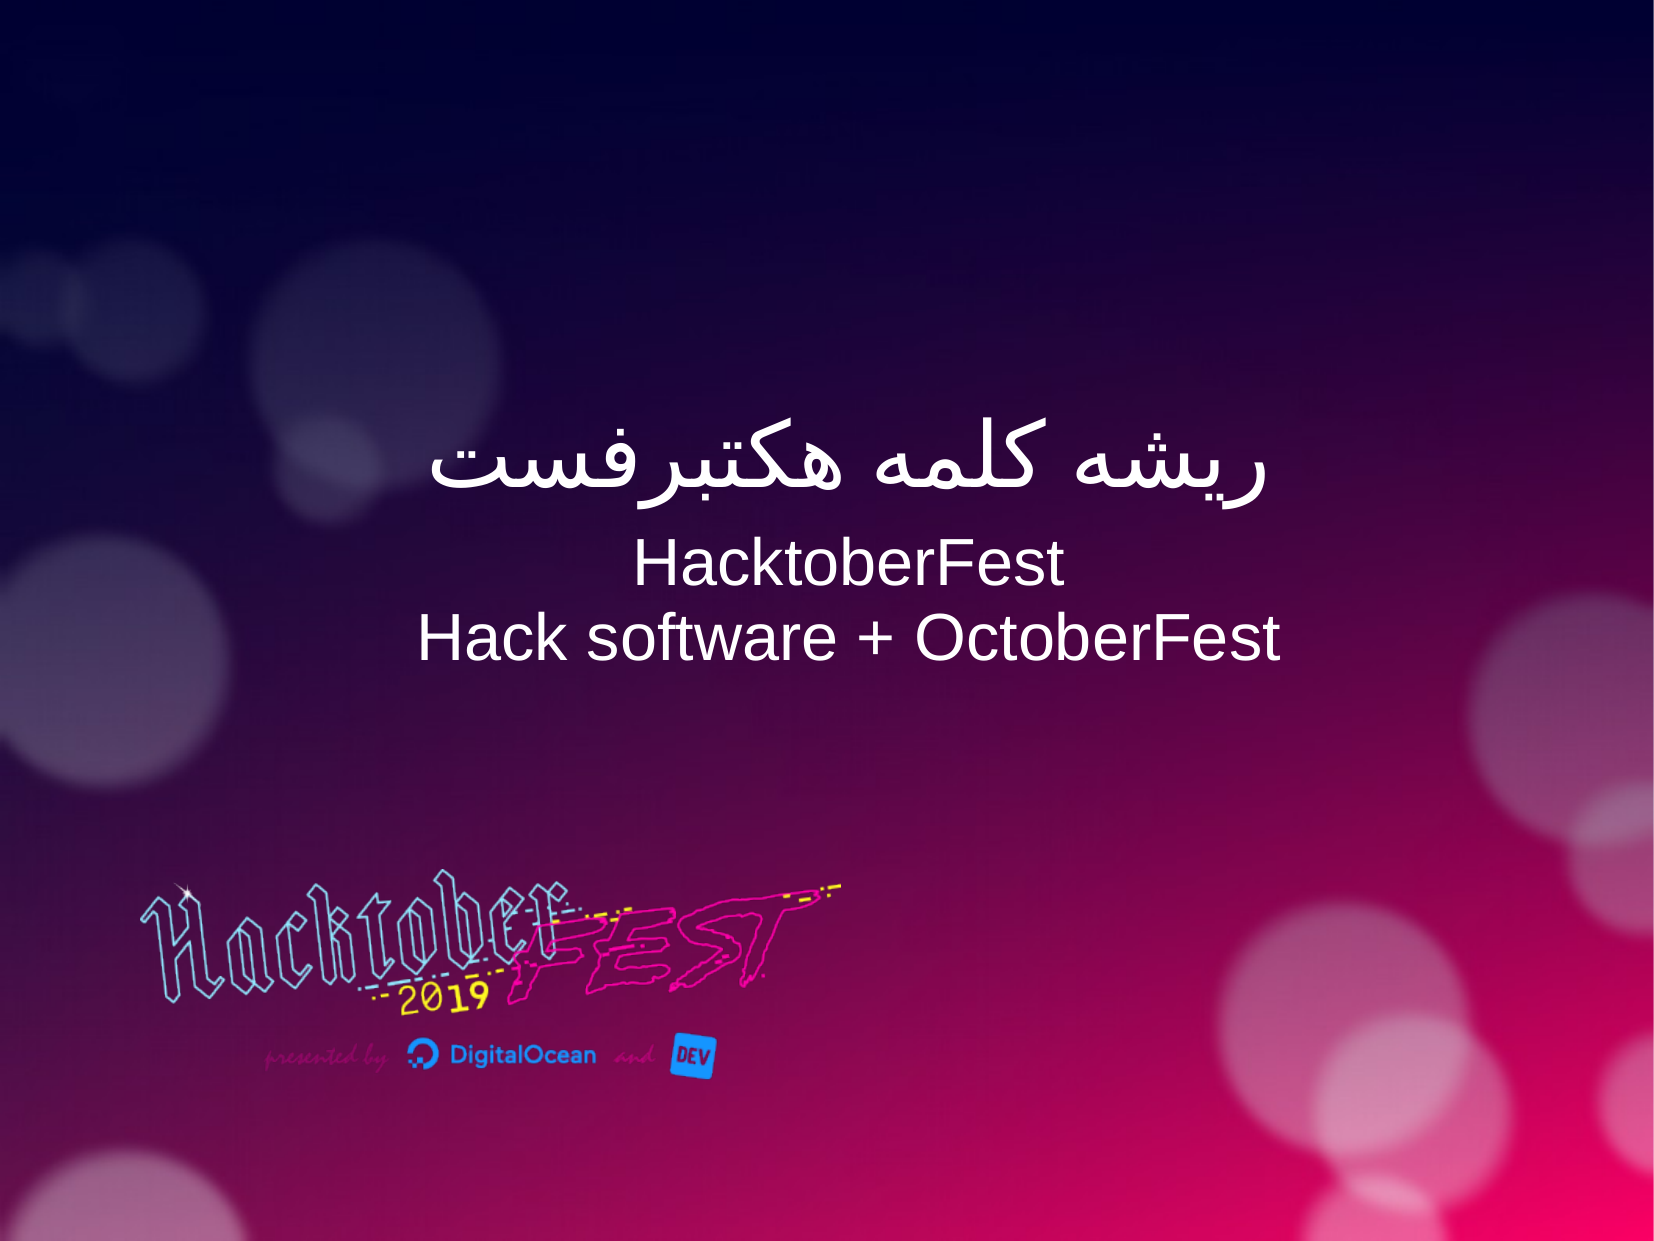

# ریشه کلمه هکتبرفست
HacktoberFest
Hack software + OctoberFest